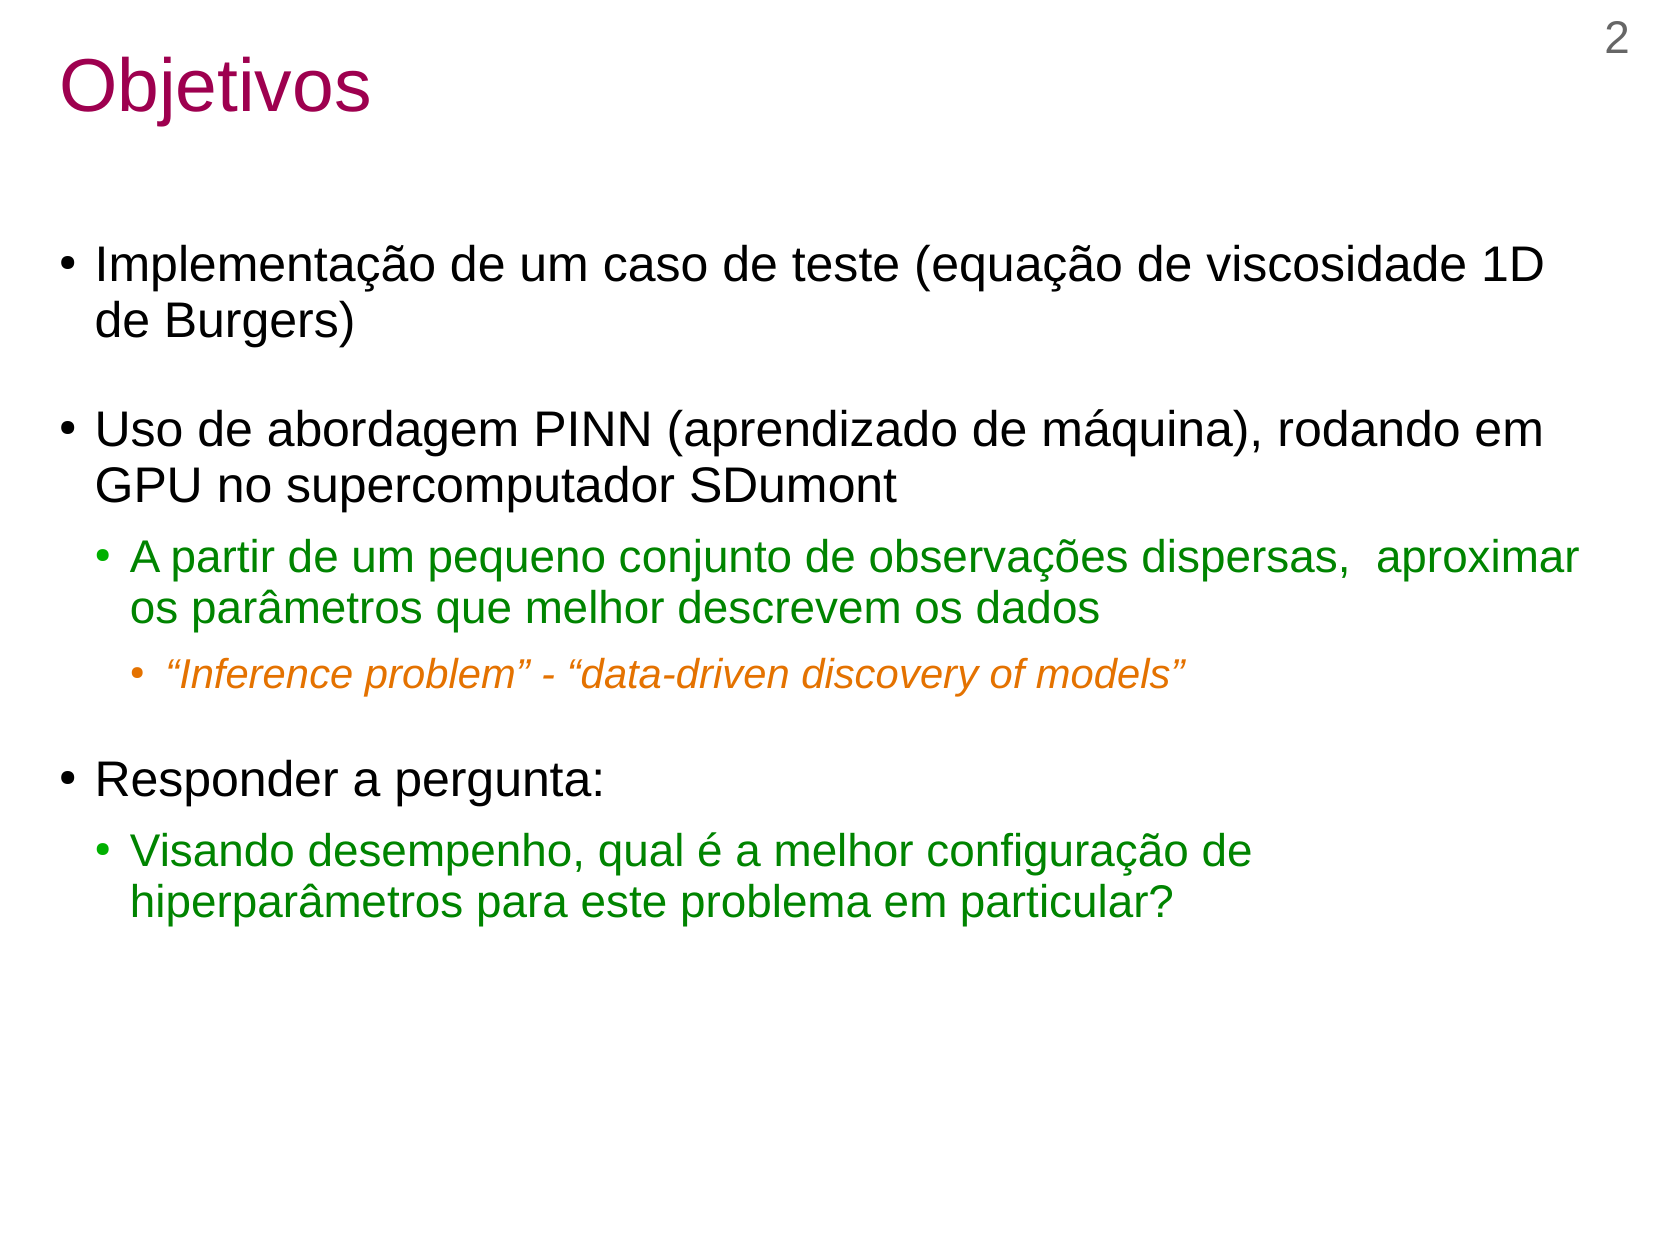

2
# Objetivos
Implementação de um caso de teste (equação de viscosidade 1D de Burgers)
Uso de abordagem PINN (aprendizado de máquina), rodando em GPU no supercomputador SDumont
A partir de um pequeno conjunto de observações dispersas, aproximar os parâmetros que melhor descrevem os dados
“Inference problem” - “data-driven discovery of models”
Responder a pergunta:
Visando desempenho, qual é a melhor configuração de hiperparâmetros para este problema em particular?